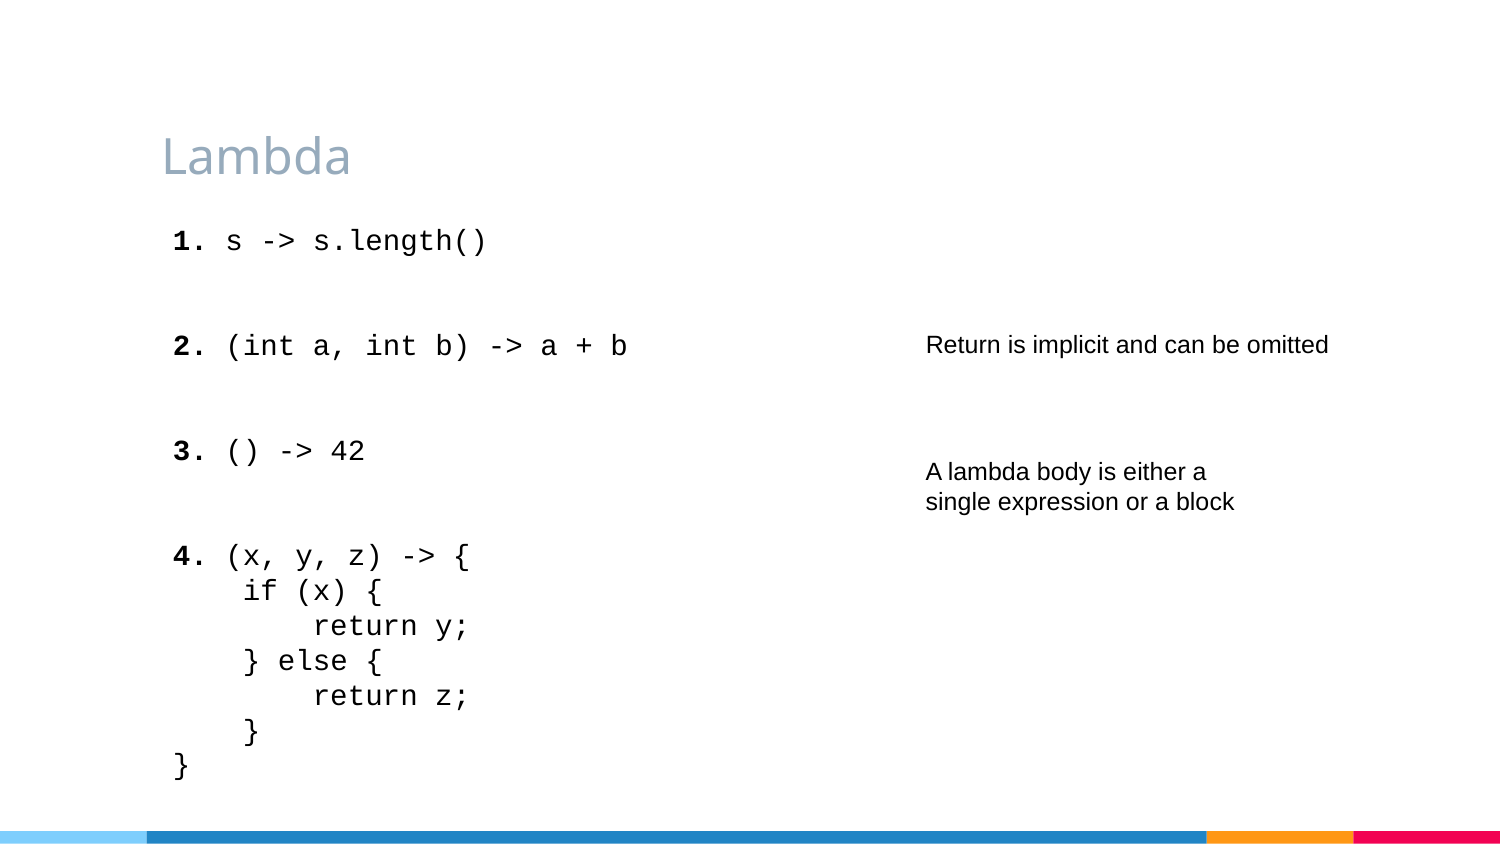

# Lambda
1. s -> s.length()
2. (int a, int b) -> a + b
3. () -> 42
4. (x, y, z) -> {
 if (x) {
 return y;
 } else {
 return z;
 }
}
Return is implicit and can be omitted
A lambda body is either a
single expression or a block